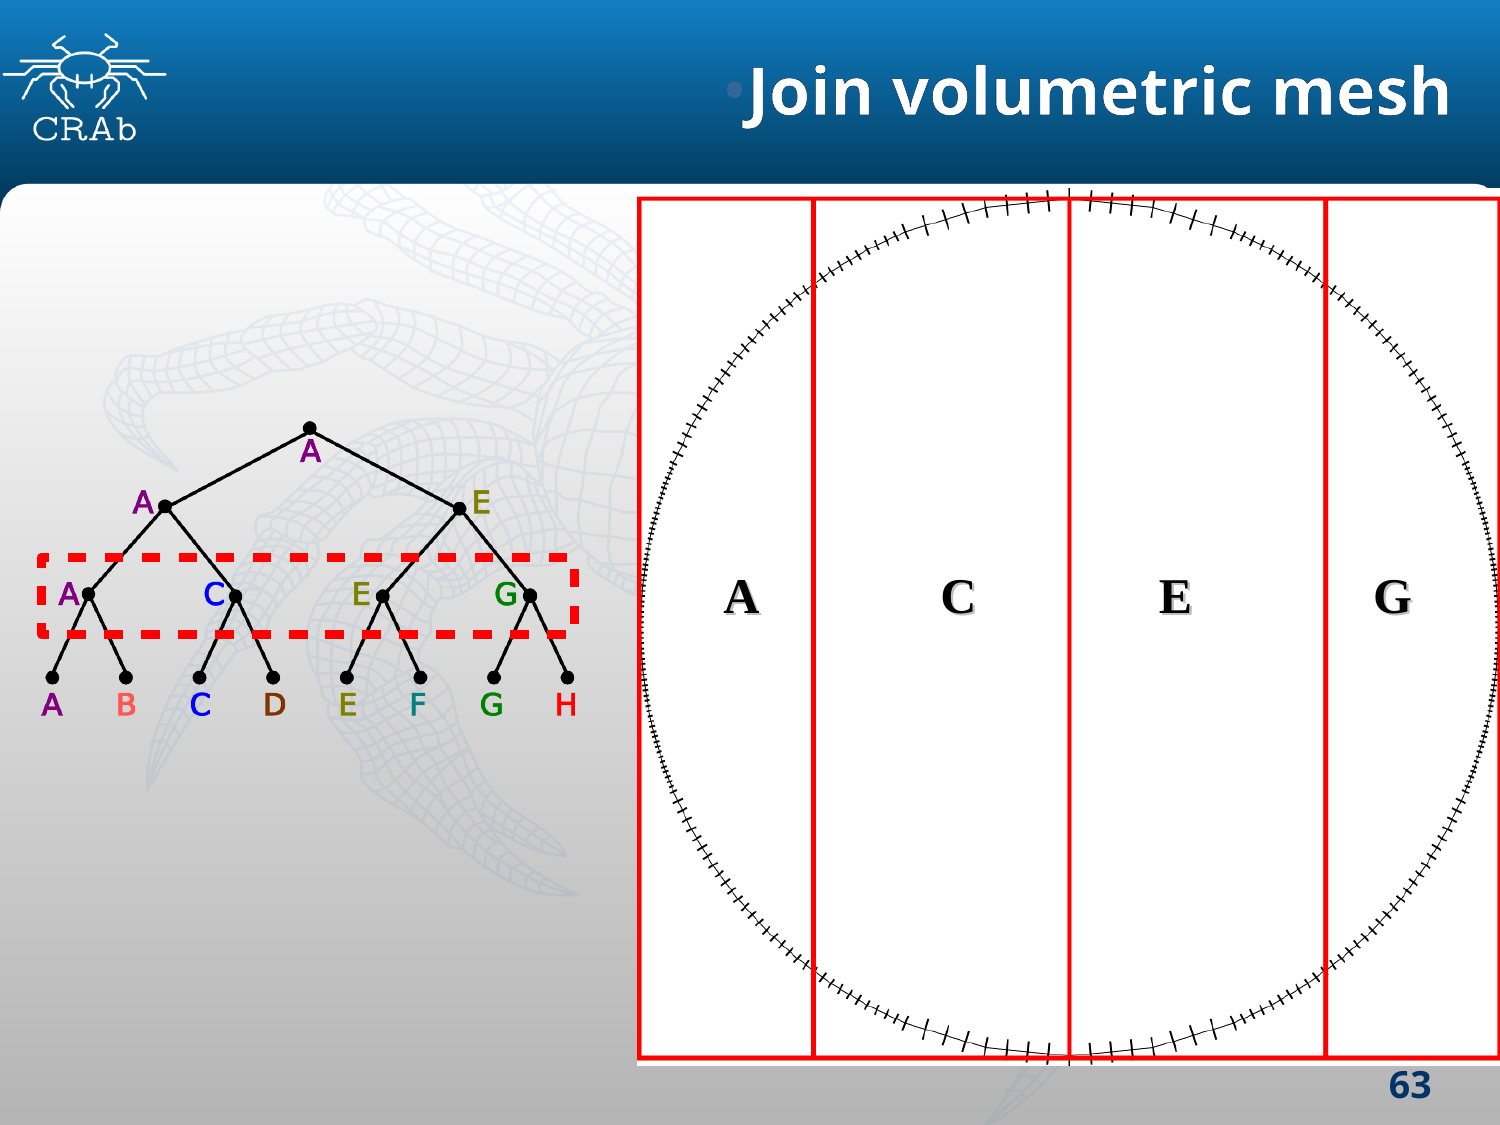

# Join volumetric mesh
A
C
E
G